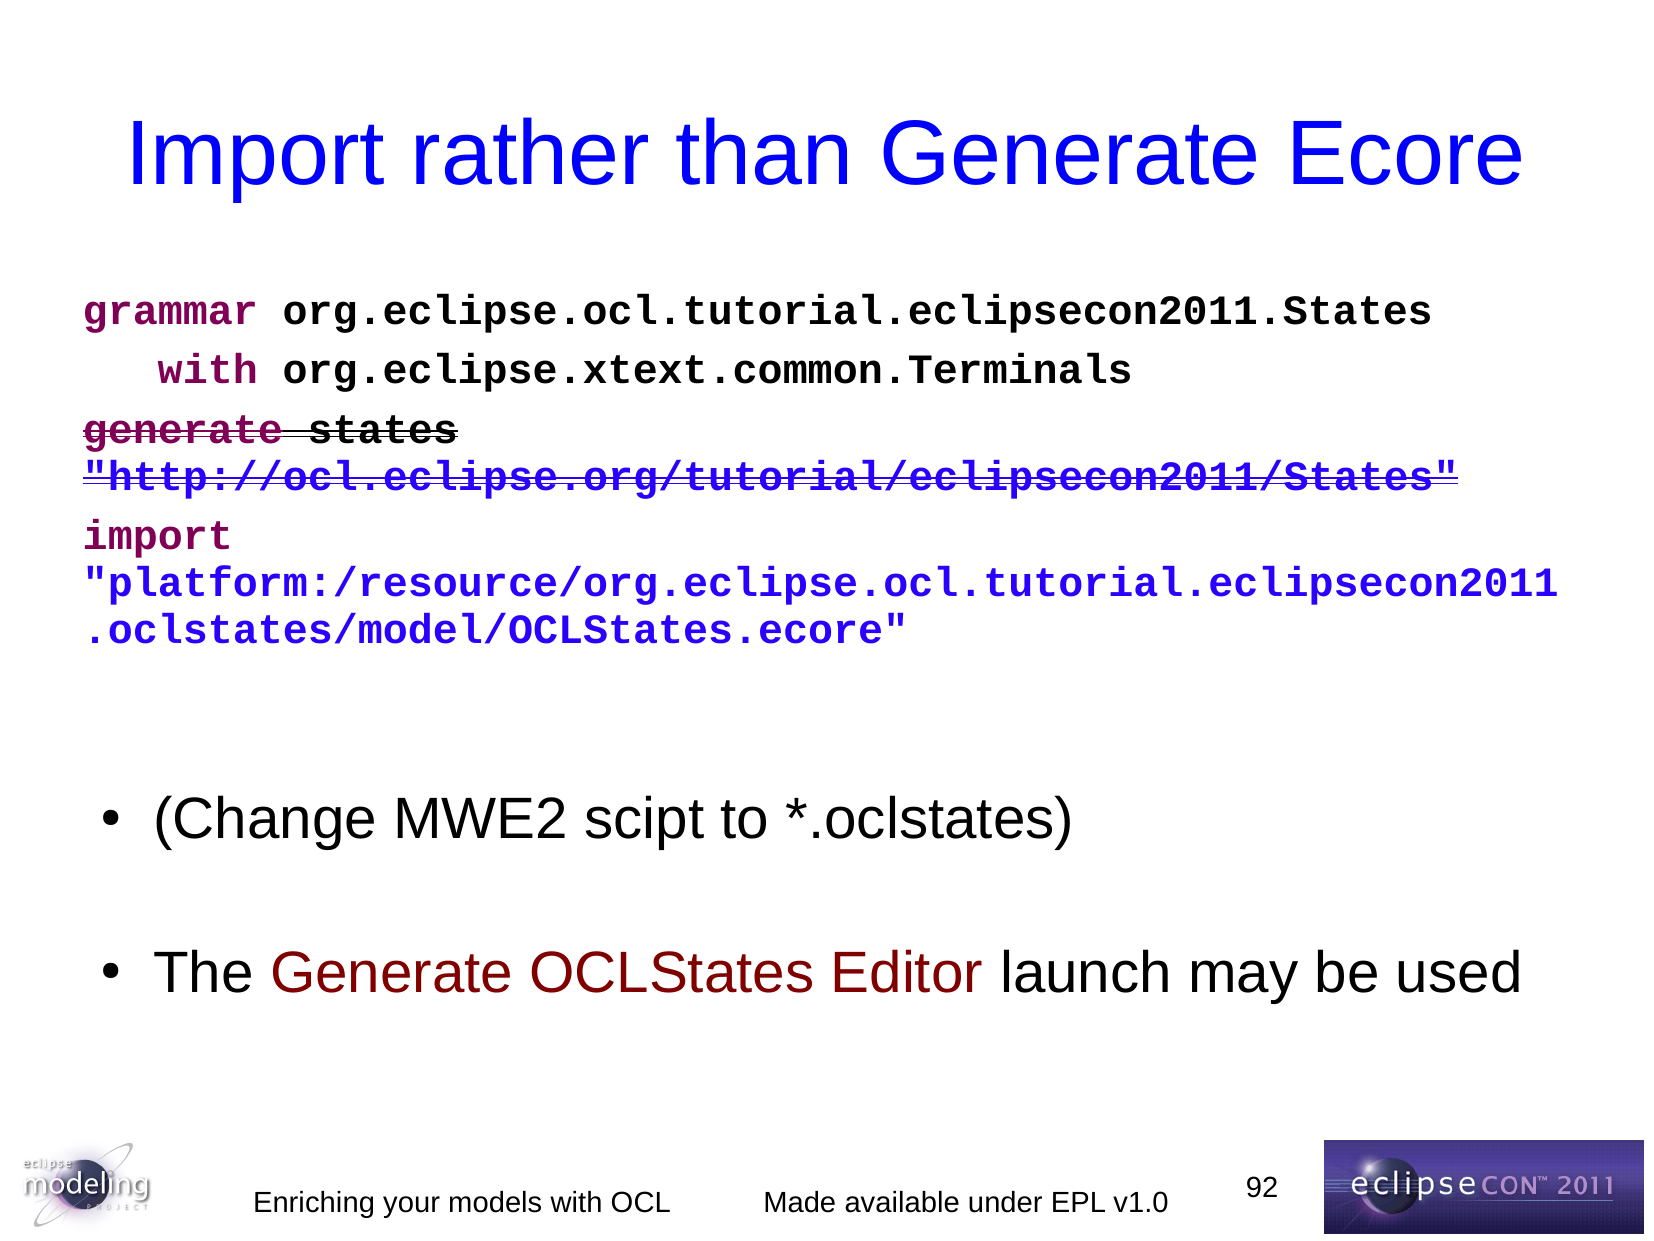

# Import rather than Generate Ecore
grammar org.eclipse.ocl.tutorial.eclipsecon2011.States
 with org.eclipse.xtext.common.Terminals
generate states "http://ocl.eclipse.org/tutorial/eclipsecon2011/States"
import "platform:/resource/org.eclipse.ocl.tutorial.eclipsecon2011.oclstates/model/OCLStates.ecore"
(Change MWE2 scipt to *.oclstates)
The Generate OCLStates Editor launch may be used
92
Enriching your models with OCL